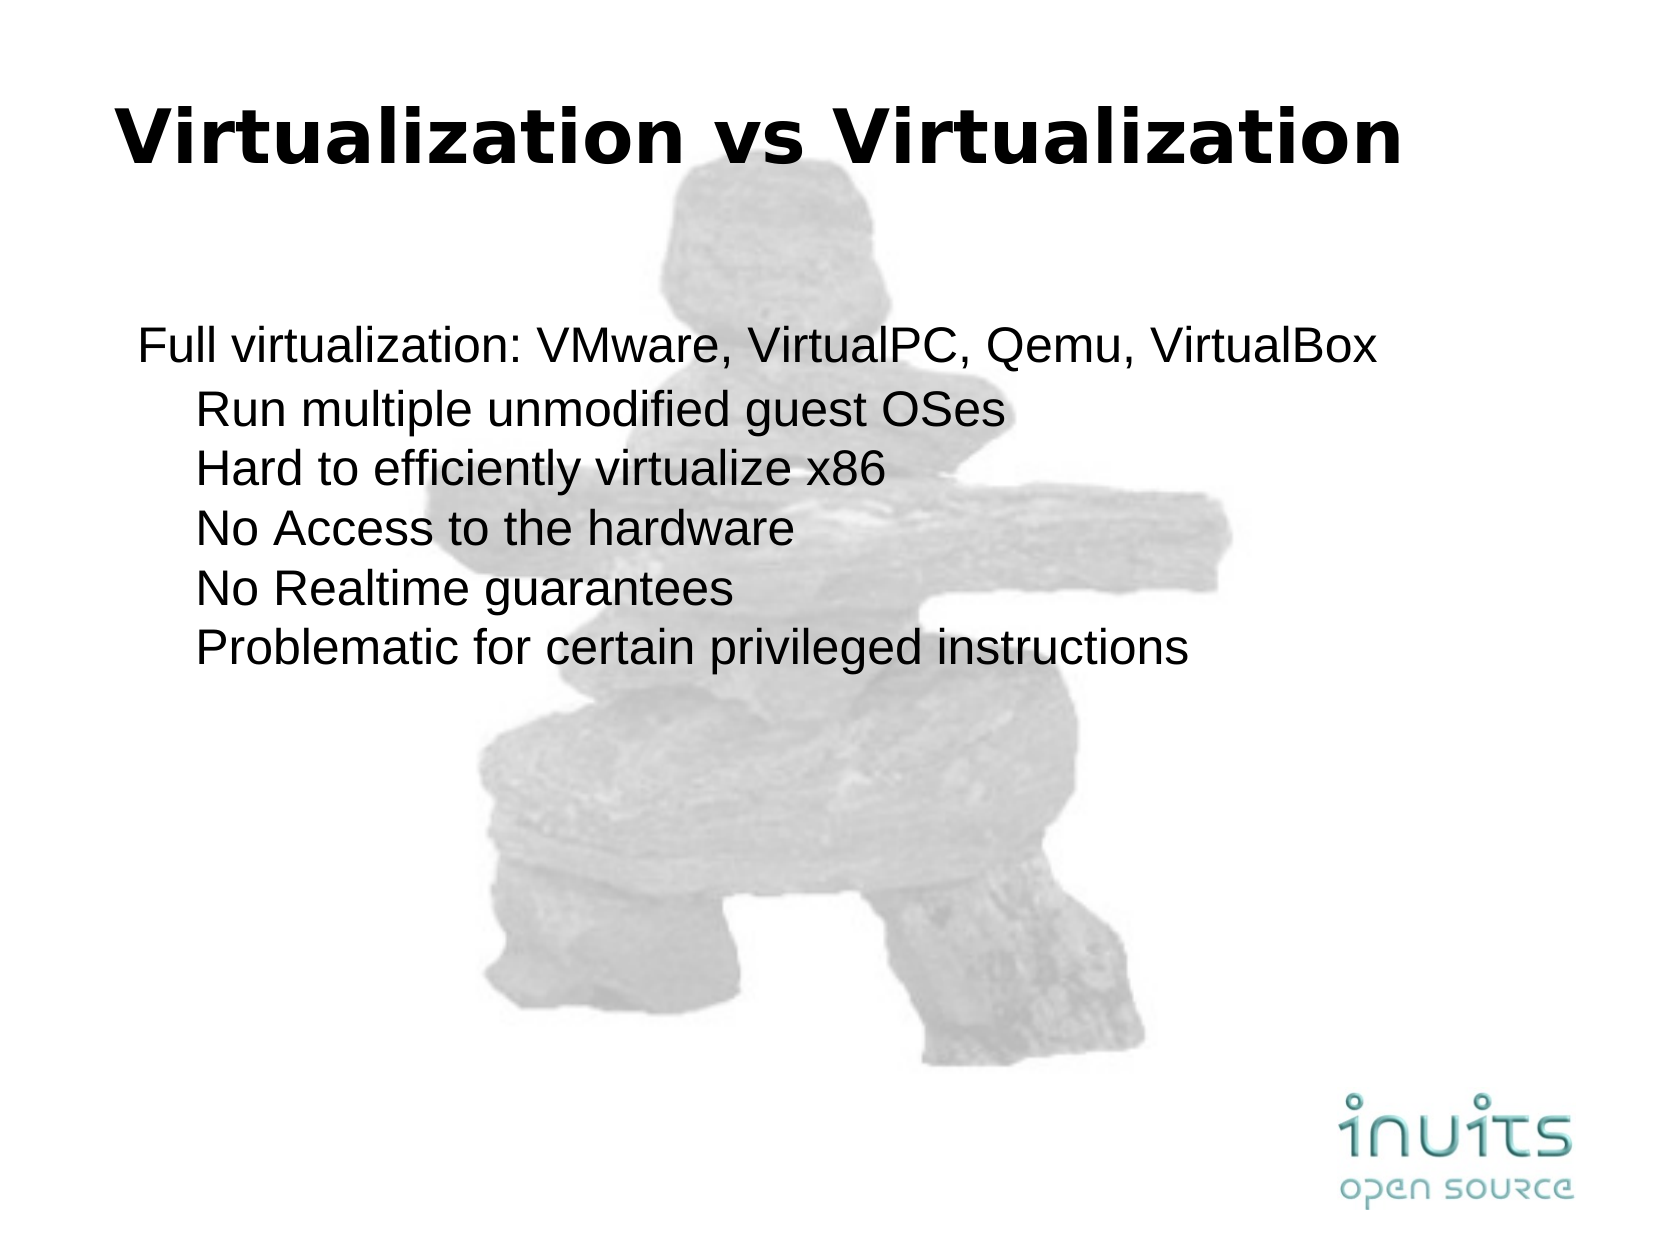

Virtualization vs Virtualization
# Full virtualization: VMware, VirtualPC, Qemu, VirtualBox
Run multiple unmodified guest OSes
Hard to efficiently virtualize x86
No Access to the hardware
No Realtime guarantees
Problematic for certain privileged instructions